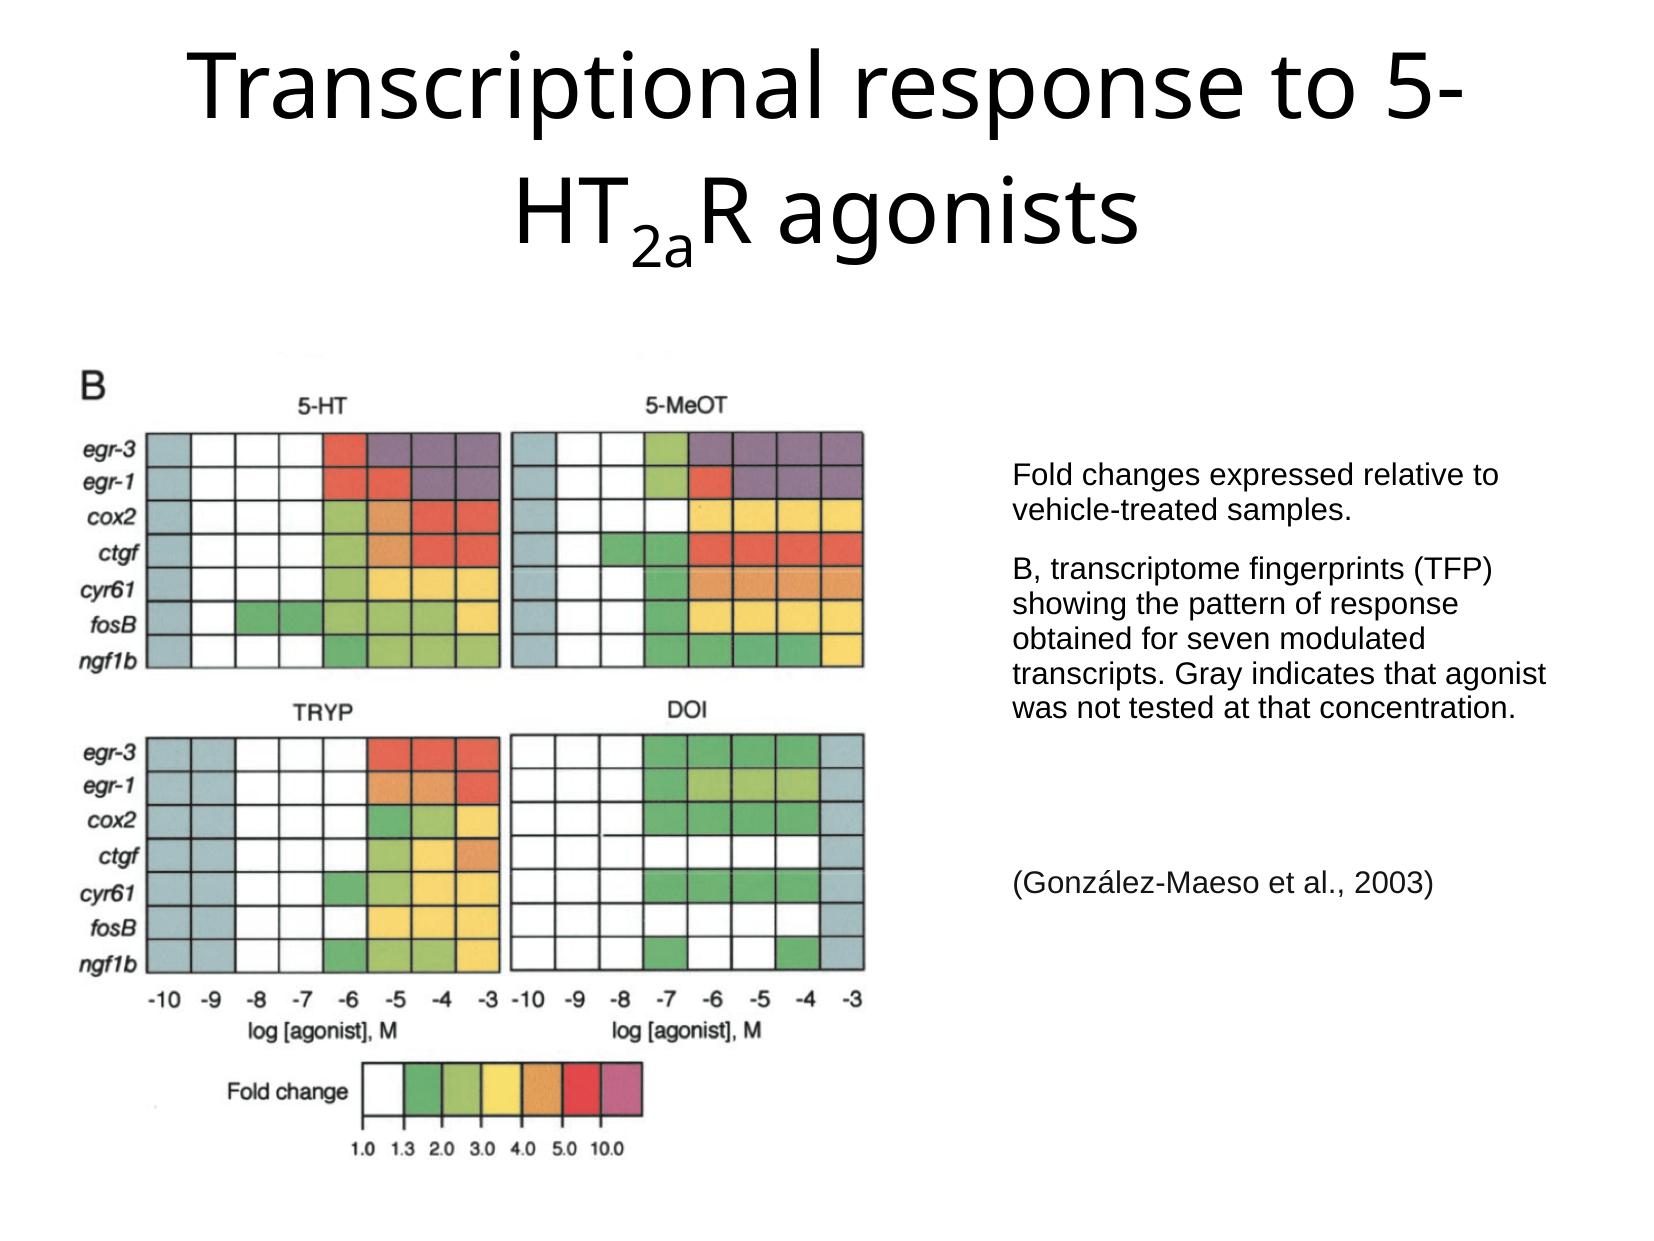

# Transcriptional response to 5-HT2aR agonists
Fold changes expressed relative to vehicle-treated samples.
B, transcriptome fingerprints (TFP) showing the pattern of response obtained for seven modulated transcripts. Gray indicates that agonist was not tested at that concentration.
(González-Maeso et al., 2003)